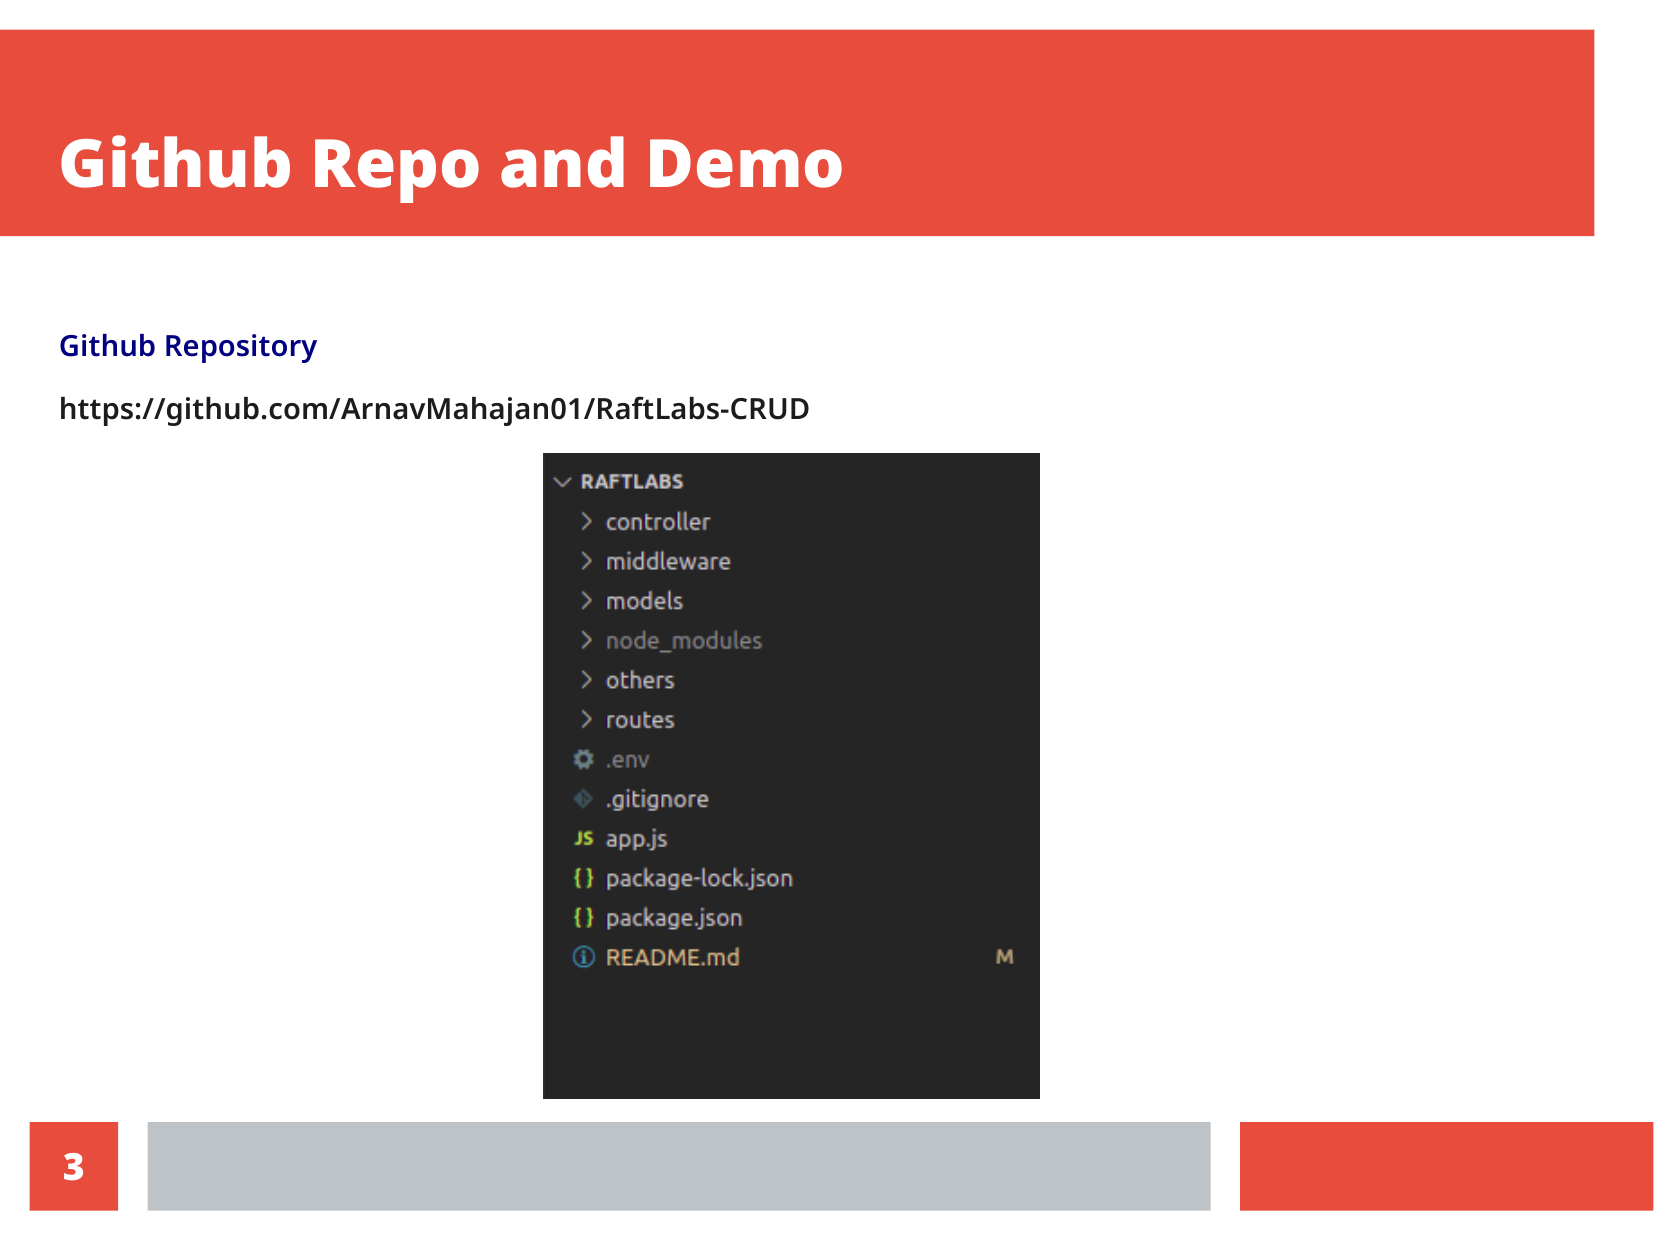

# Github Repo and Demo
Github Repository
https://github.com/ArnavMahajan01/RaftLabs-CRUD
3